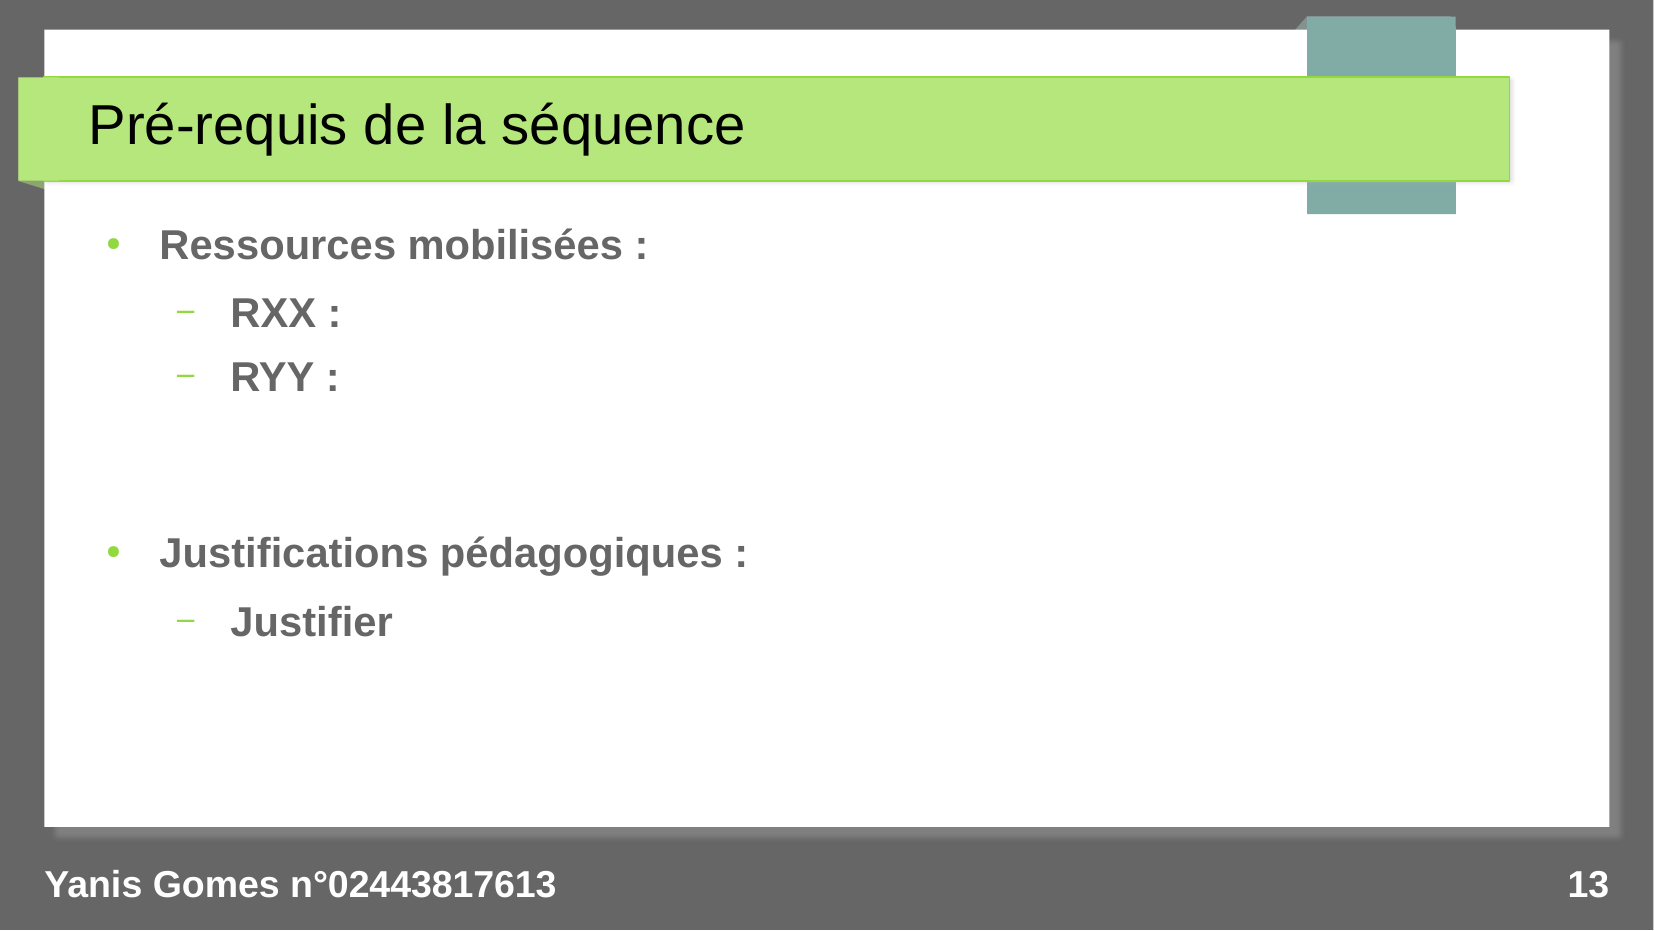

# Pré-requis de la séquence
Ressources mobilisées :
RXX :
RYY :
Justifications pédagogiques :
Justifier
Yanis Gomes n°02443817613